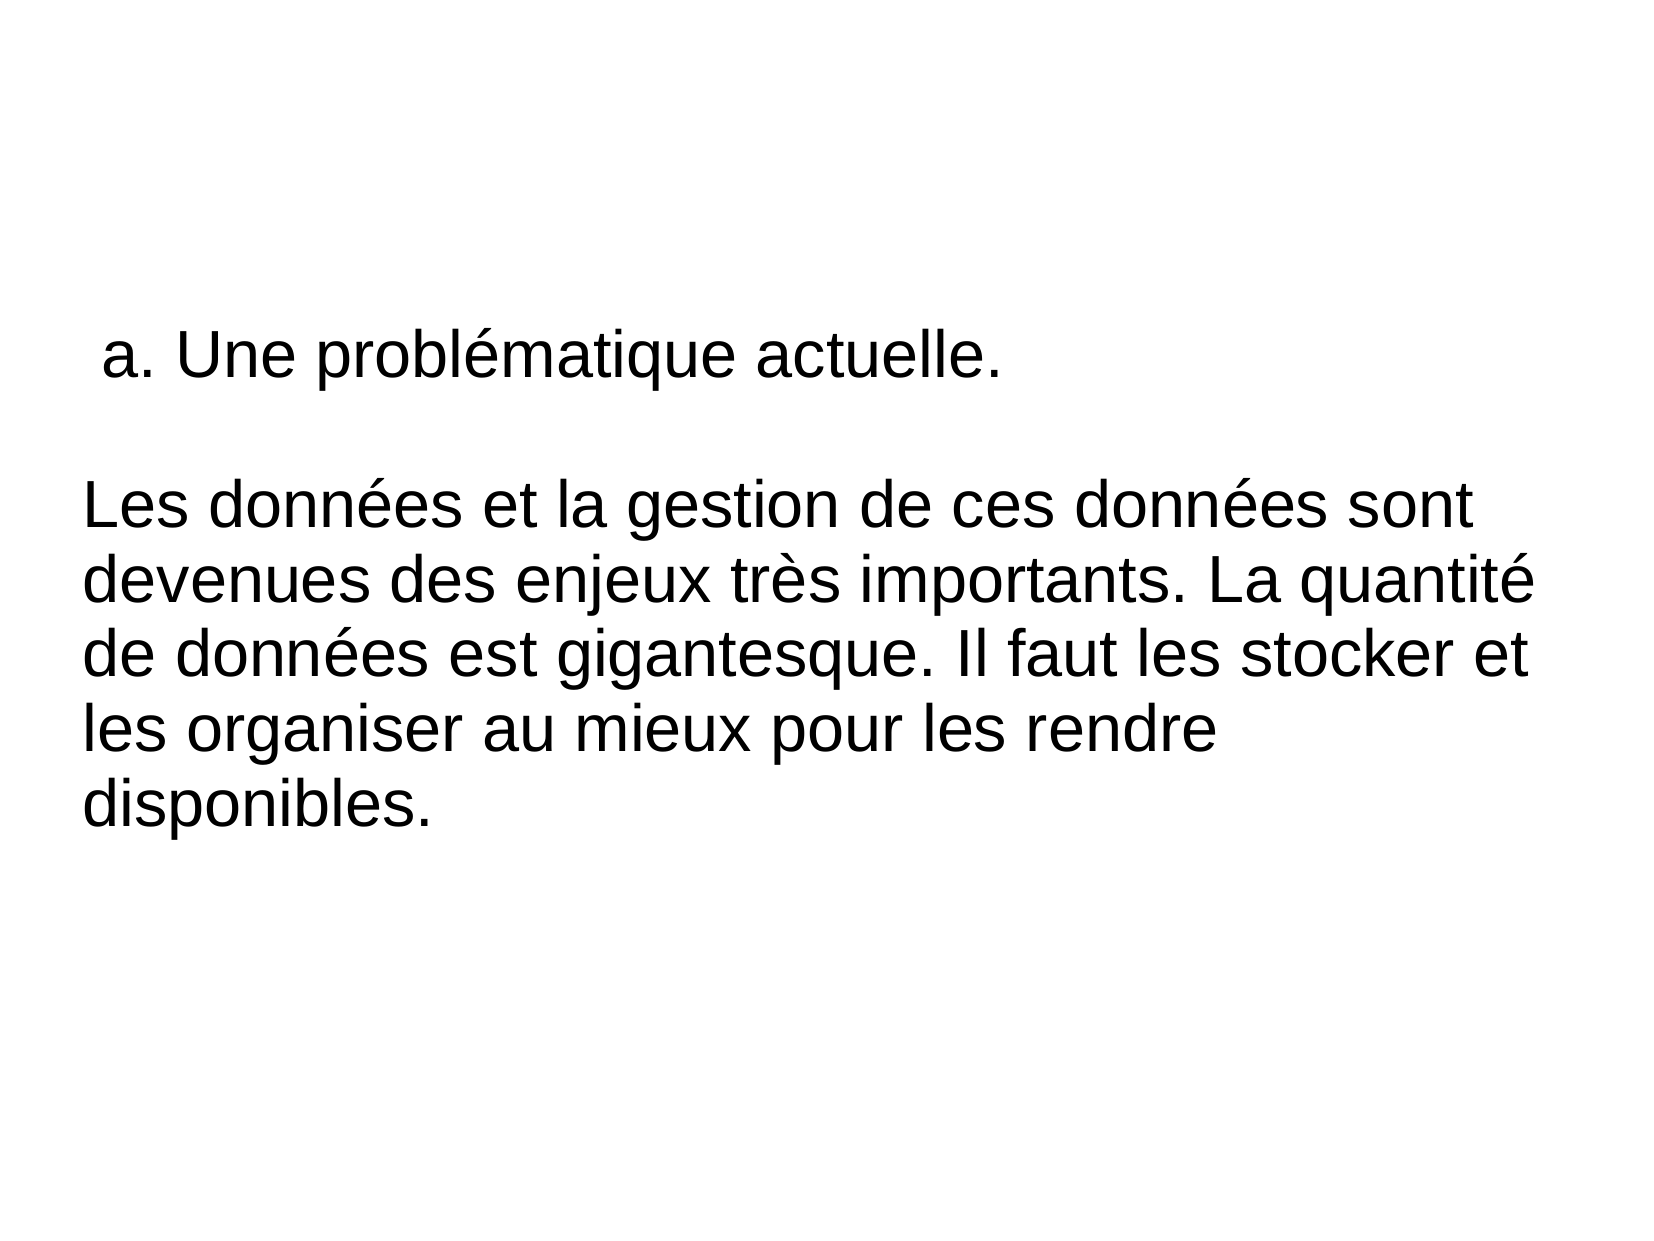

# a. Une problématique actuelle.
Les données et la gestion de ces données sont devenues des enjeux très importants. La quantité de données est gigantesque. Il faut les stocker et les organiser au mieux pour les rendre disponibles.